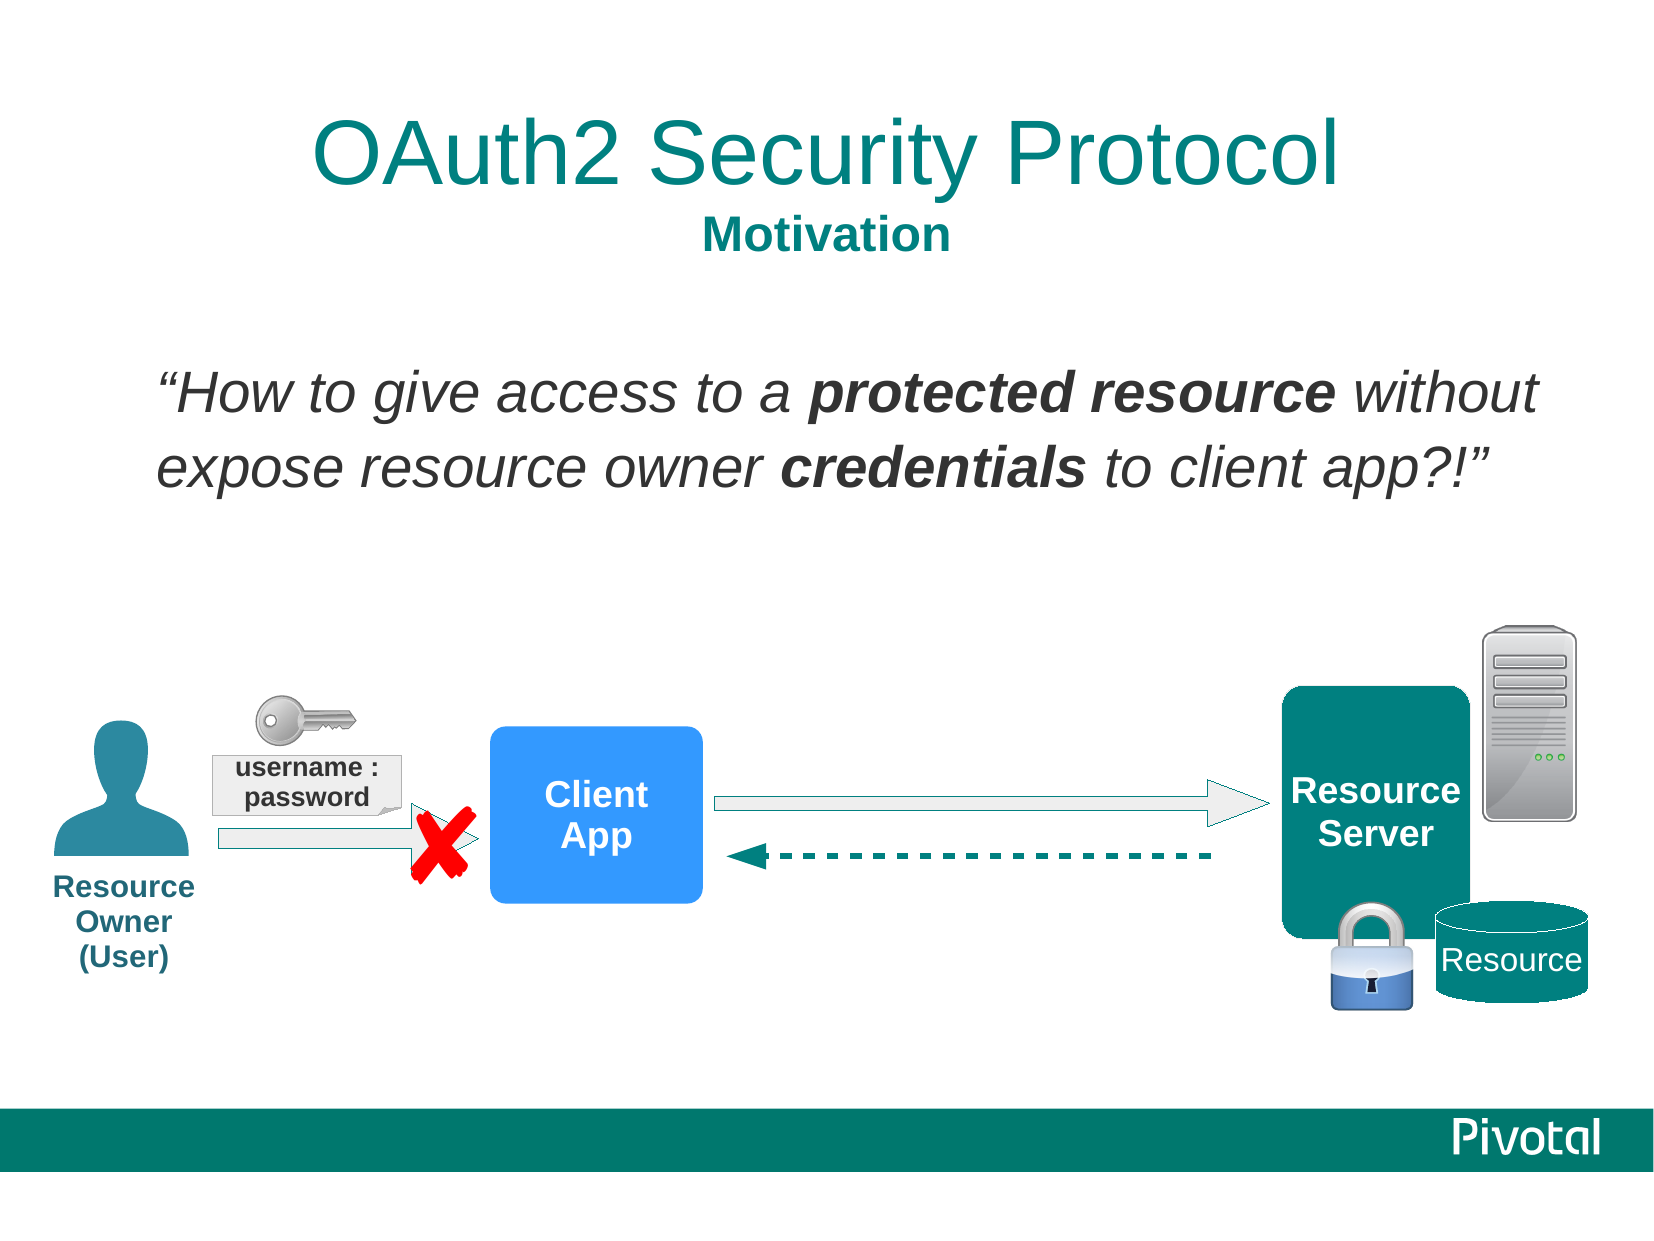

# OAuth2 Security Protocol
Motivation
“How to give access to a protected resource without expose resource owner credentials to client app?!”
Resource
Server
Client
App
username :
password
8
Resource
Owner (User)
Resource